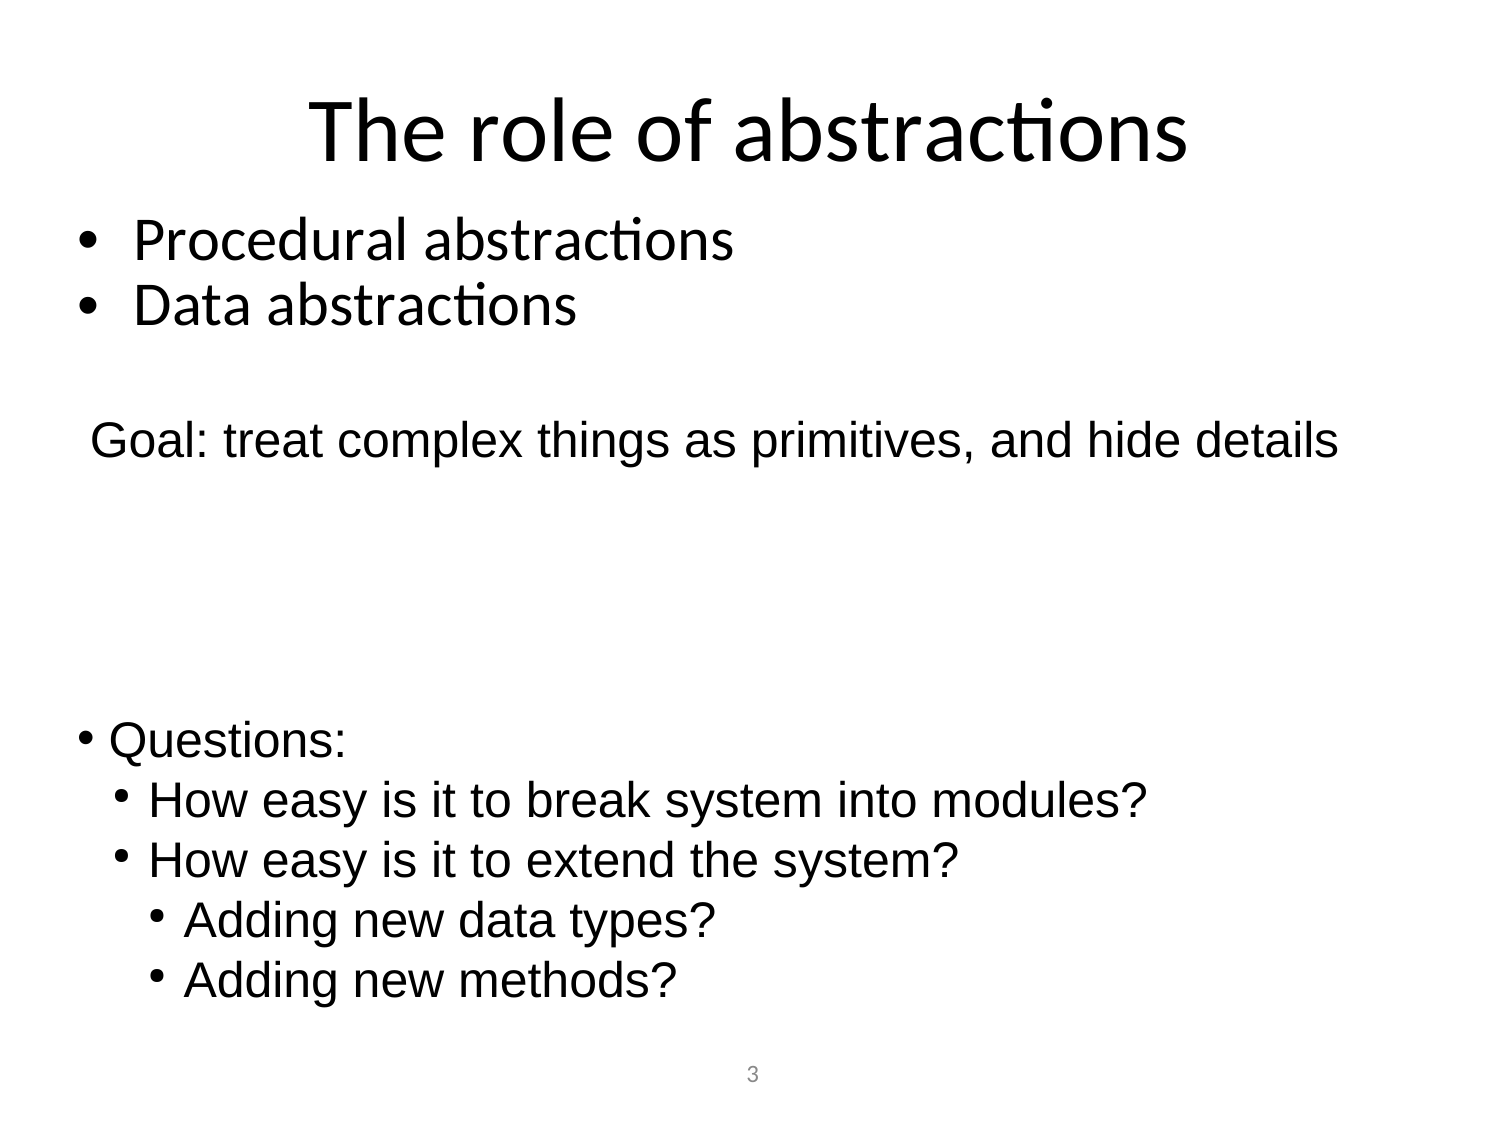

# The role of abstractions
Procedural abstractions
Data abstractions
Goal: treat complex things as primitives, and hide details
 Questions:
How easy is it to break system into modules?
How easy is it to extend the system?
Adding new data types?
Adding new methods?